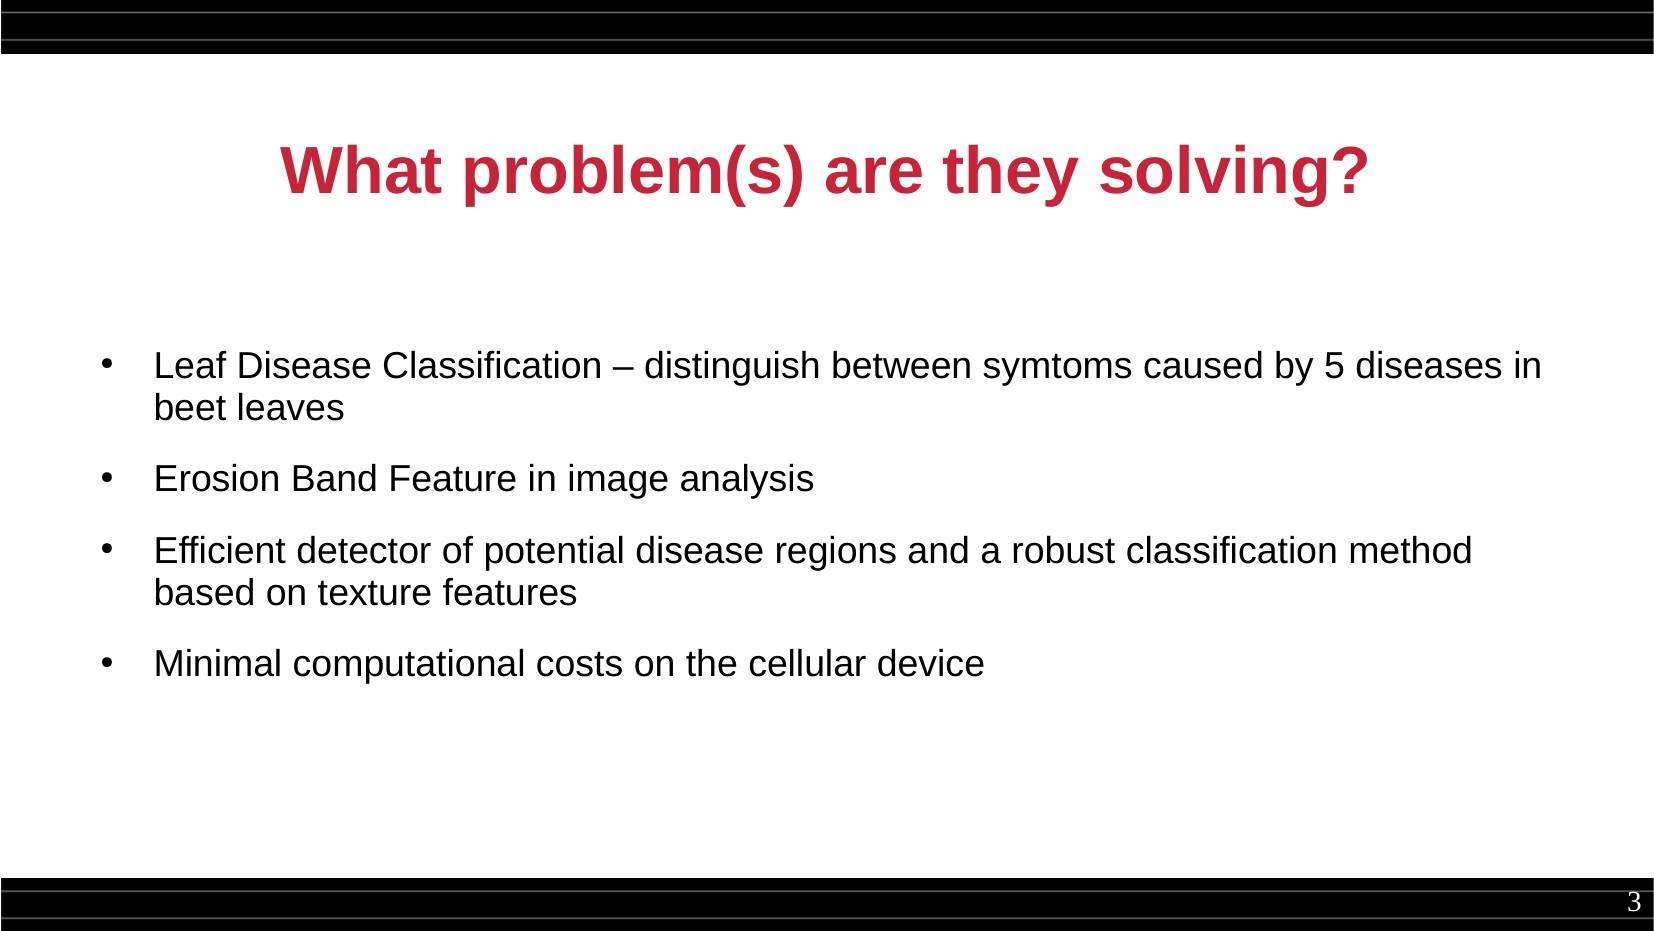

# What problem(s) are they solving?
Leaf Disease Classification – distinguish between symtoms caused by 5 diseases in beet leaves
Erosion Band Feature in image analysis
Efficient detector of potential disease regions and a robust classification method based on texture features
Minimal computational costs on the cellular device